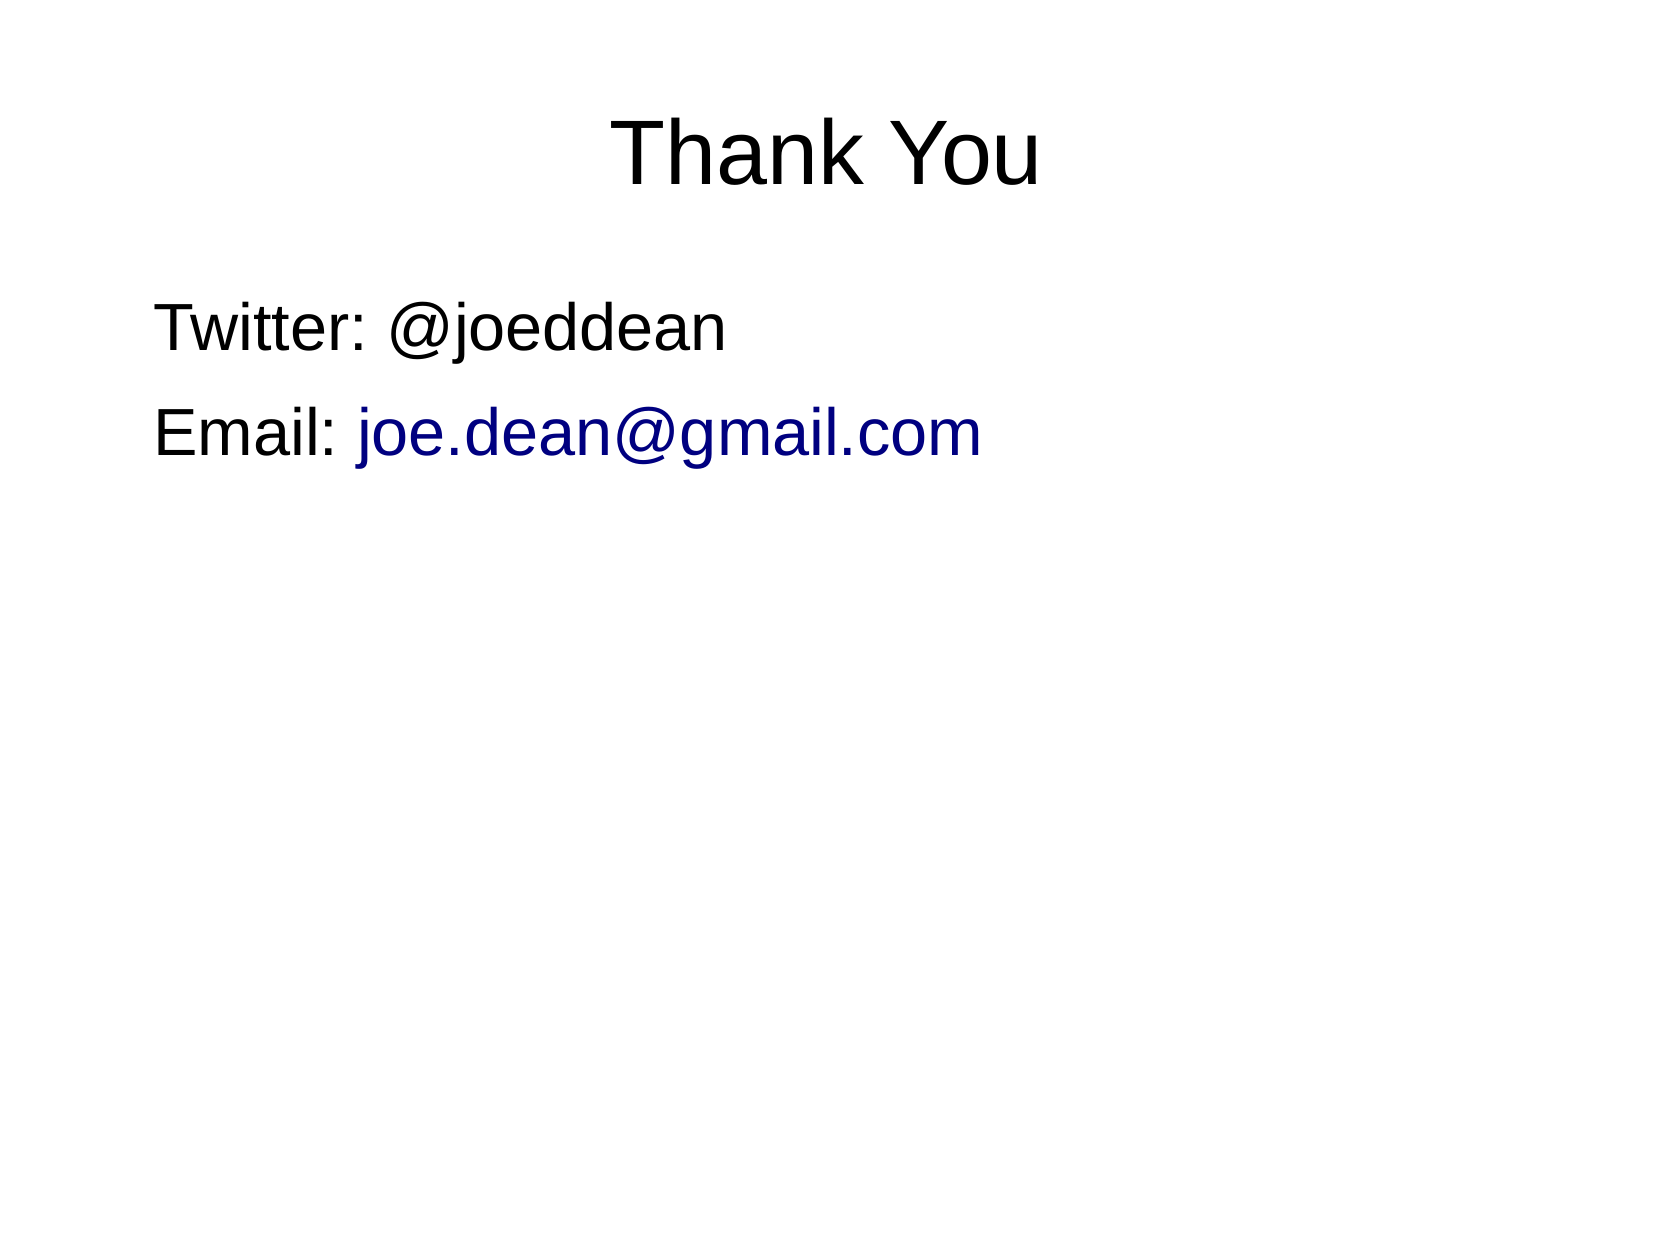

# Thank You
Twitter: @joeddean
Email: joe.dean@gmail.com